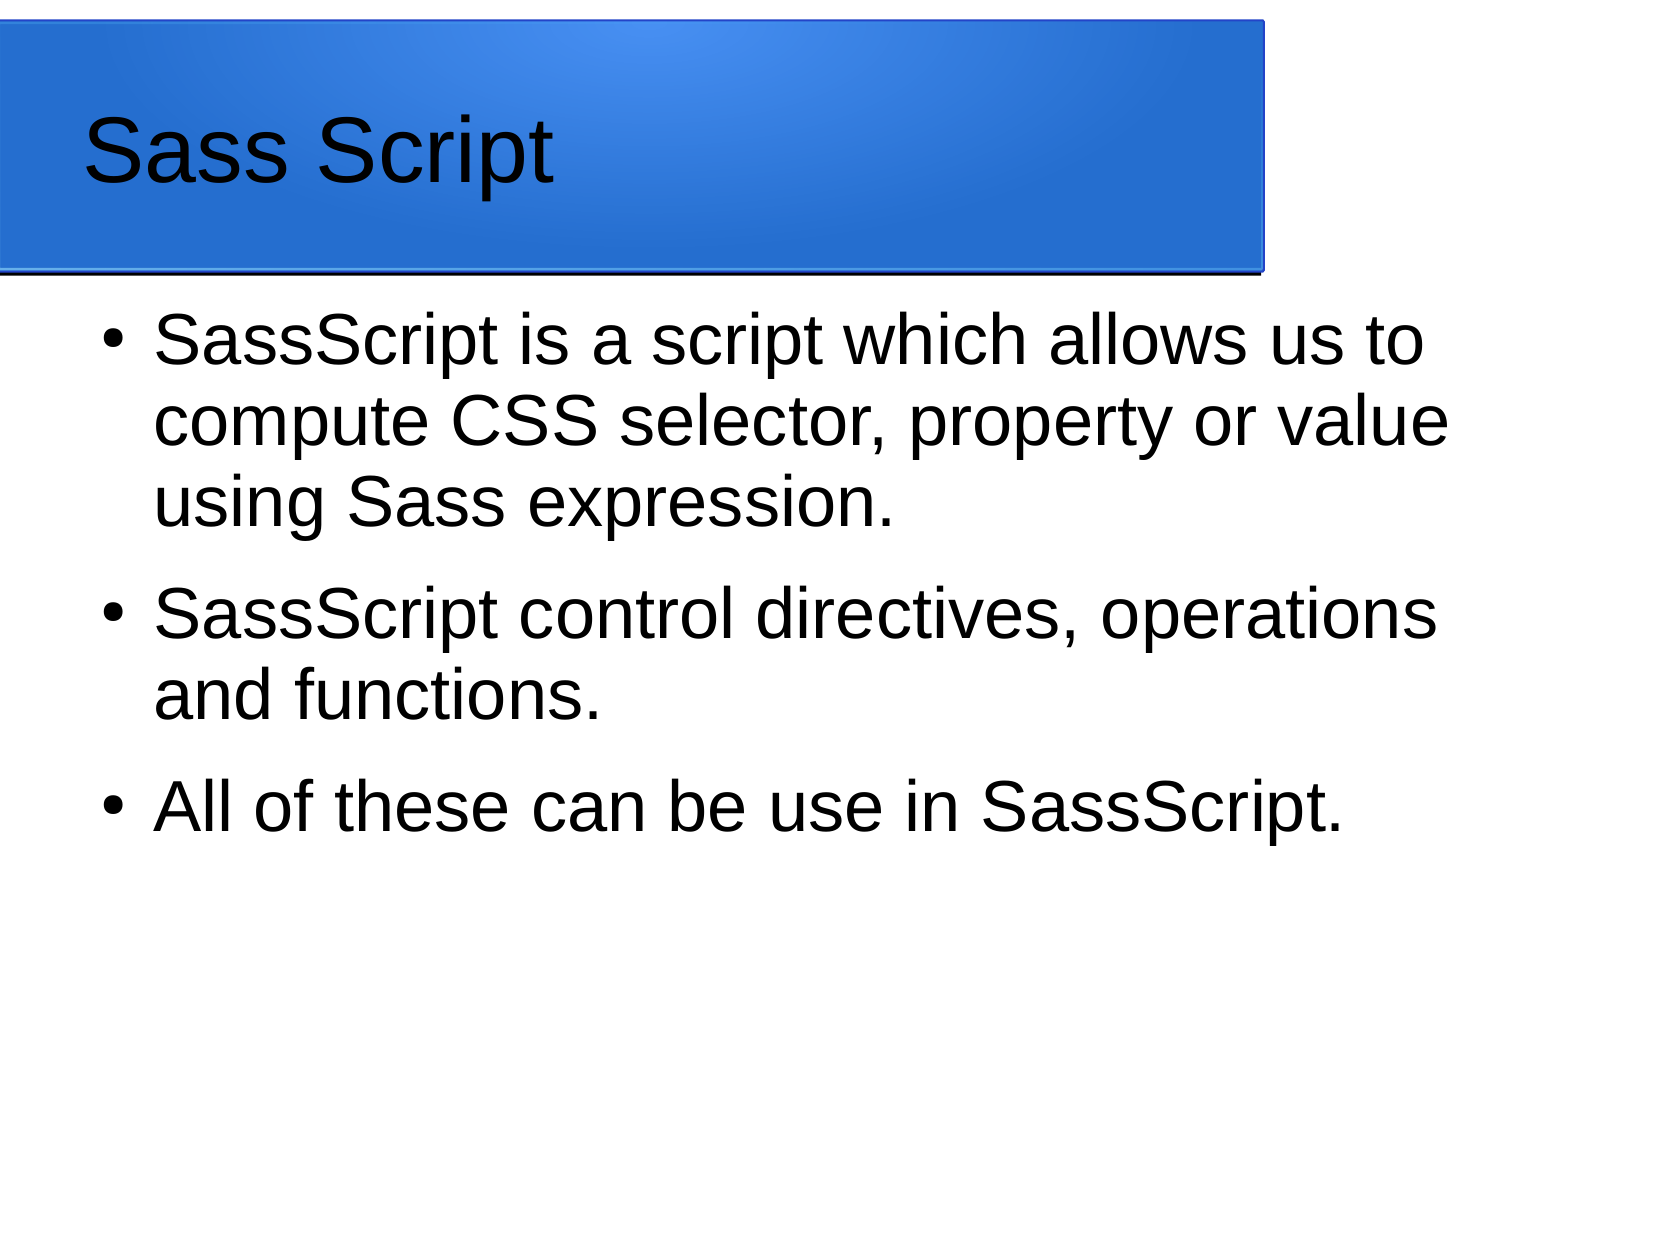

# Sass Script
SassScript is a script which allows us to compute CSS selector, property or value using Sass expression.
SassScript control directives, operations and functions.
All of these can be use in SassScript.